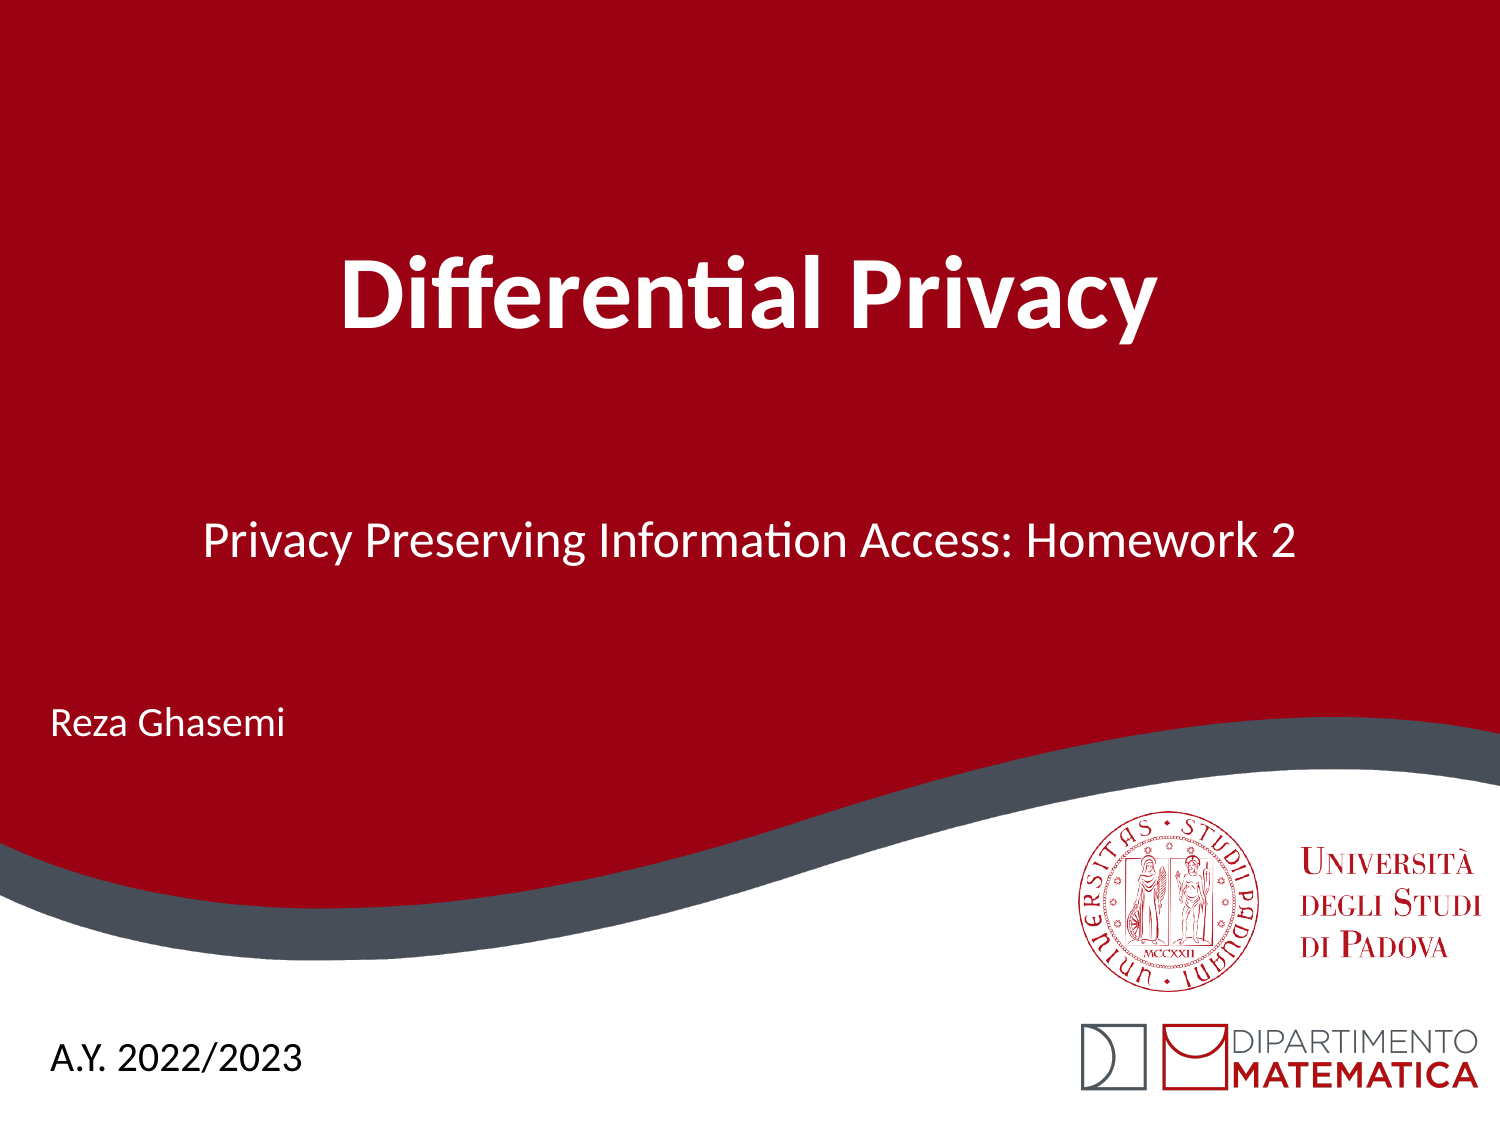

# Differential Privacy
Privacy Preserving Information Access: Homework 2
Reza Ghasemi
A.Y. 2022/2023